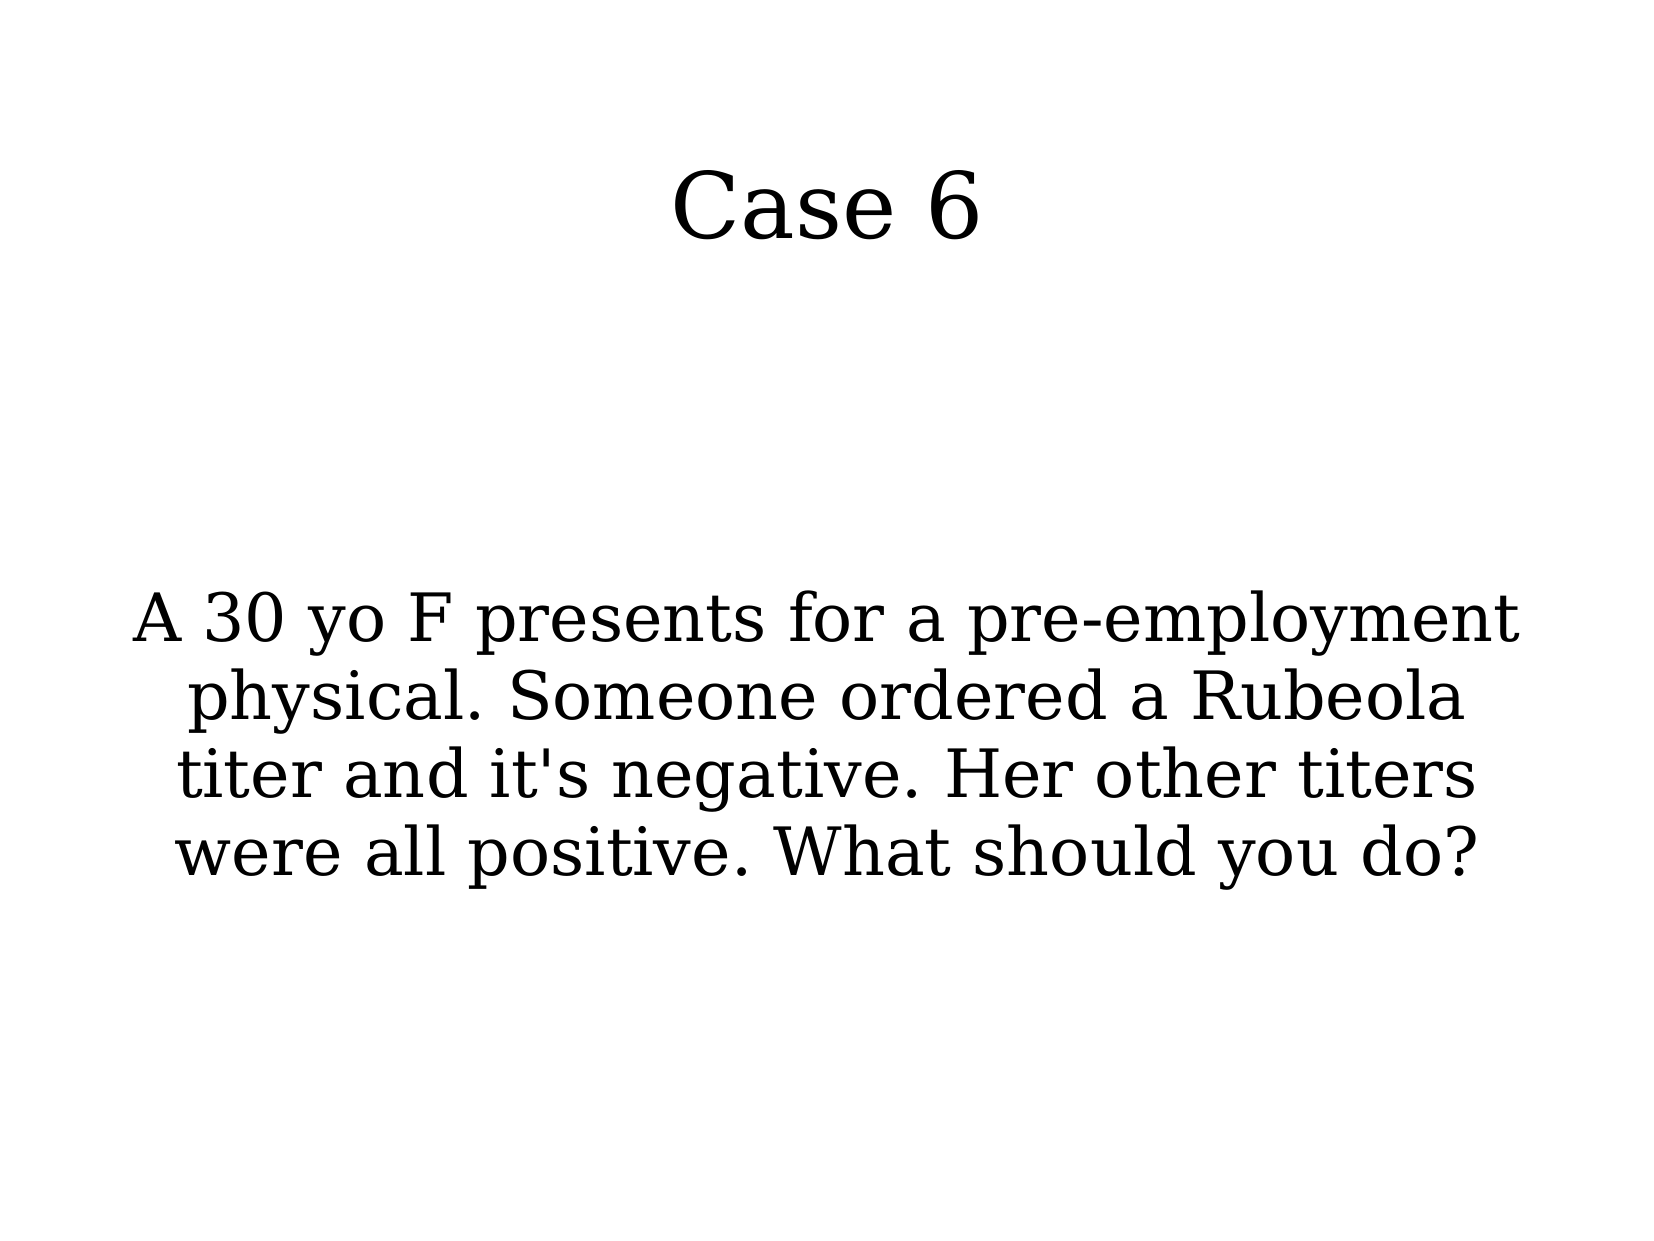

# Case 6
A 30 yo F presents for a pre-employment physical. Someone ordered a Rubeola titer and it's negative. Her other titers were all positive. What should you do?